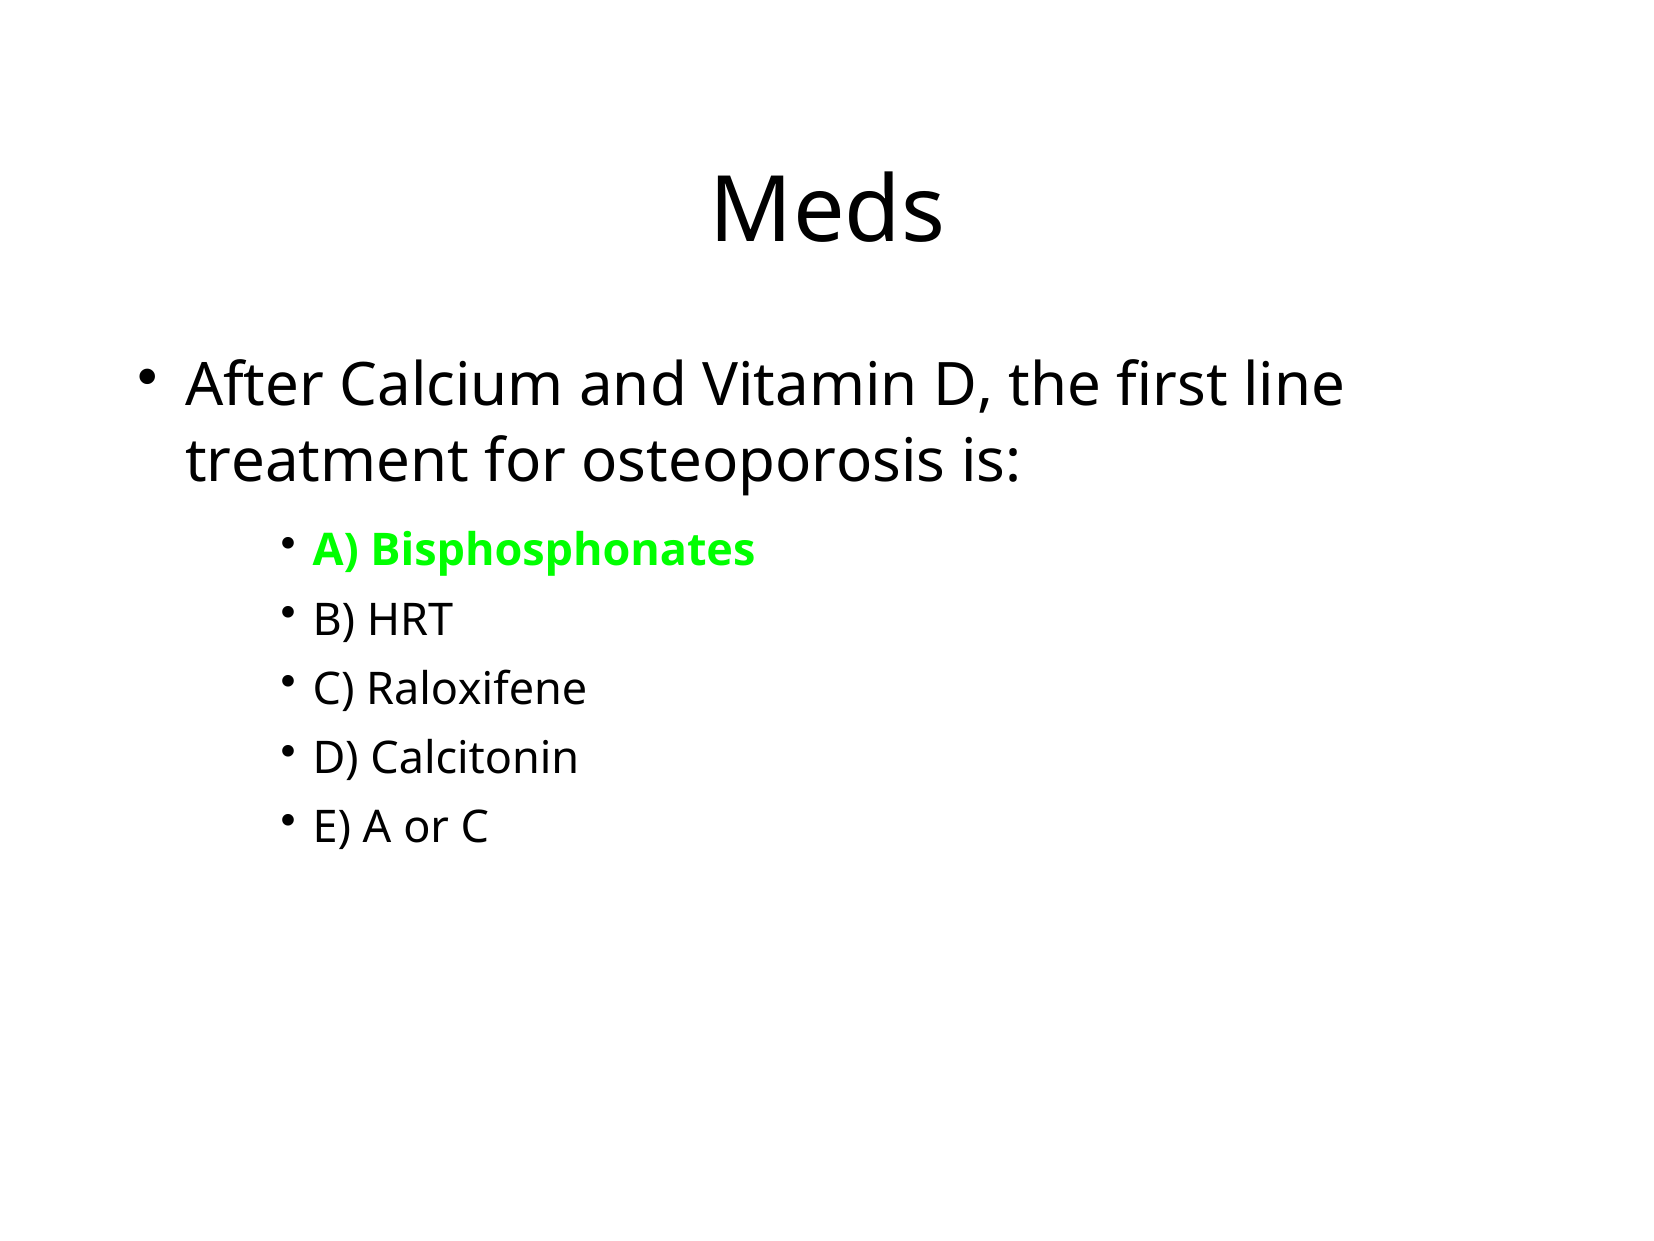

# Meds
After Calcium and Vitamin D, the first line treatment for osteoporosis is:
A) Bisphosphonates
B) HRT
C) Raloxifene
D) Calcitonin
E) A or C